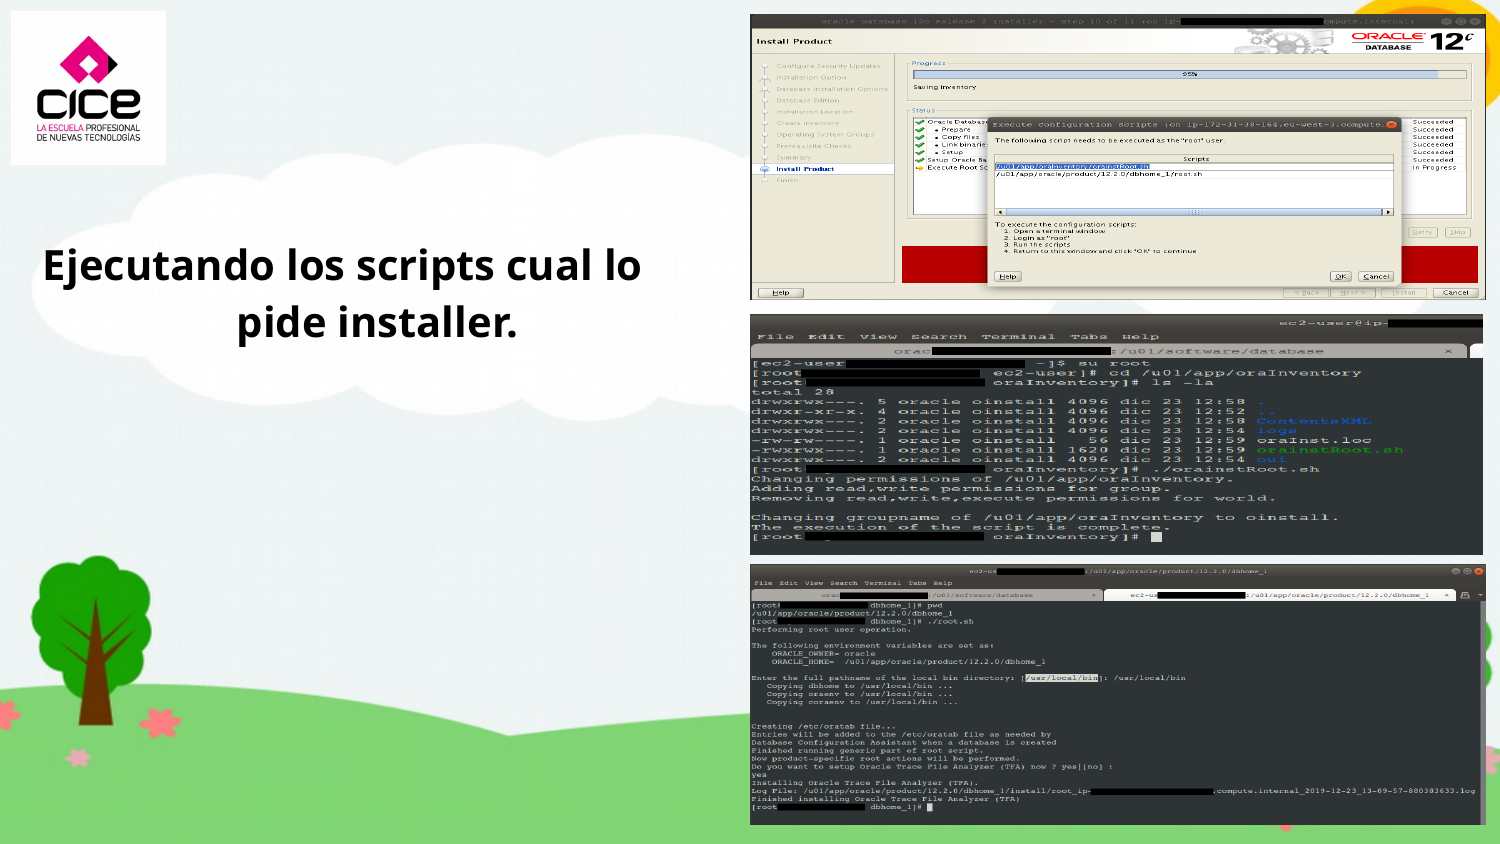

# Ejecutando los scripts cual lo pide installer.